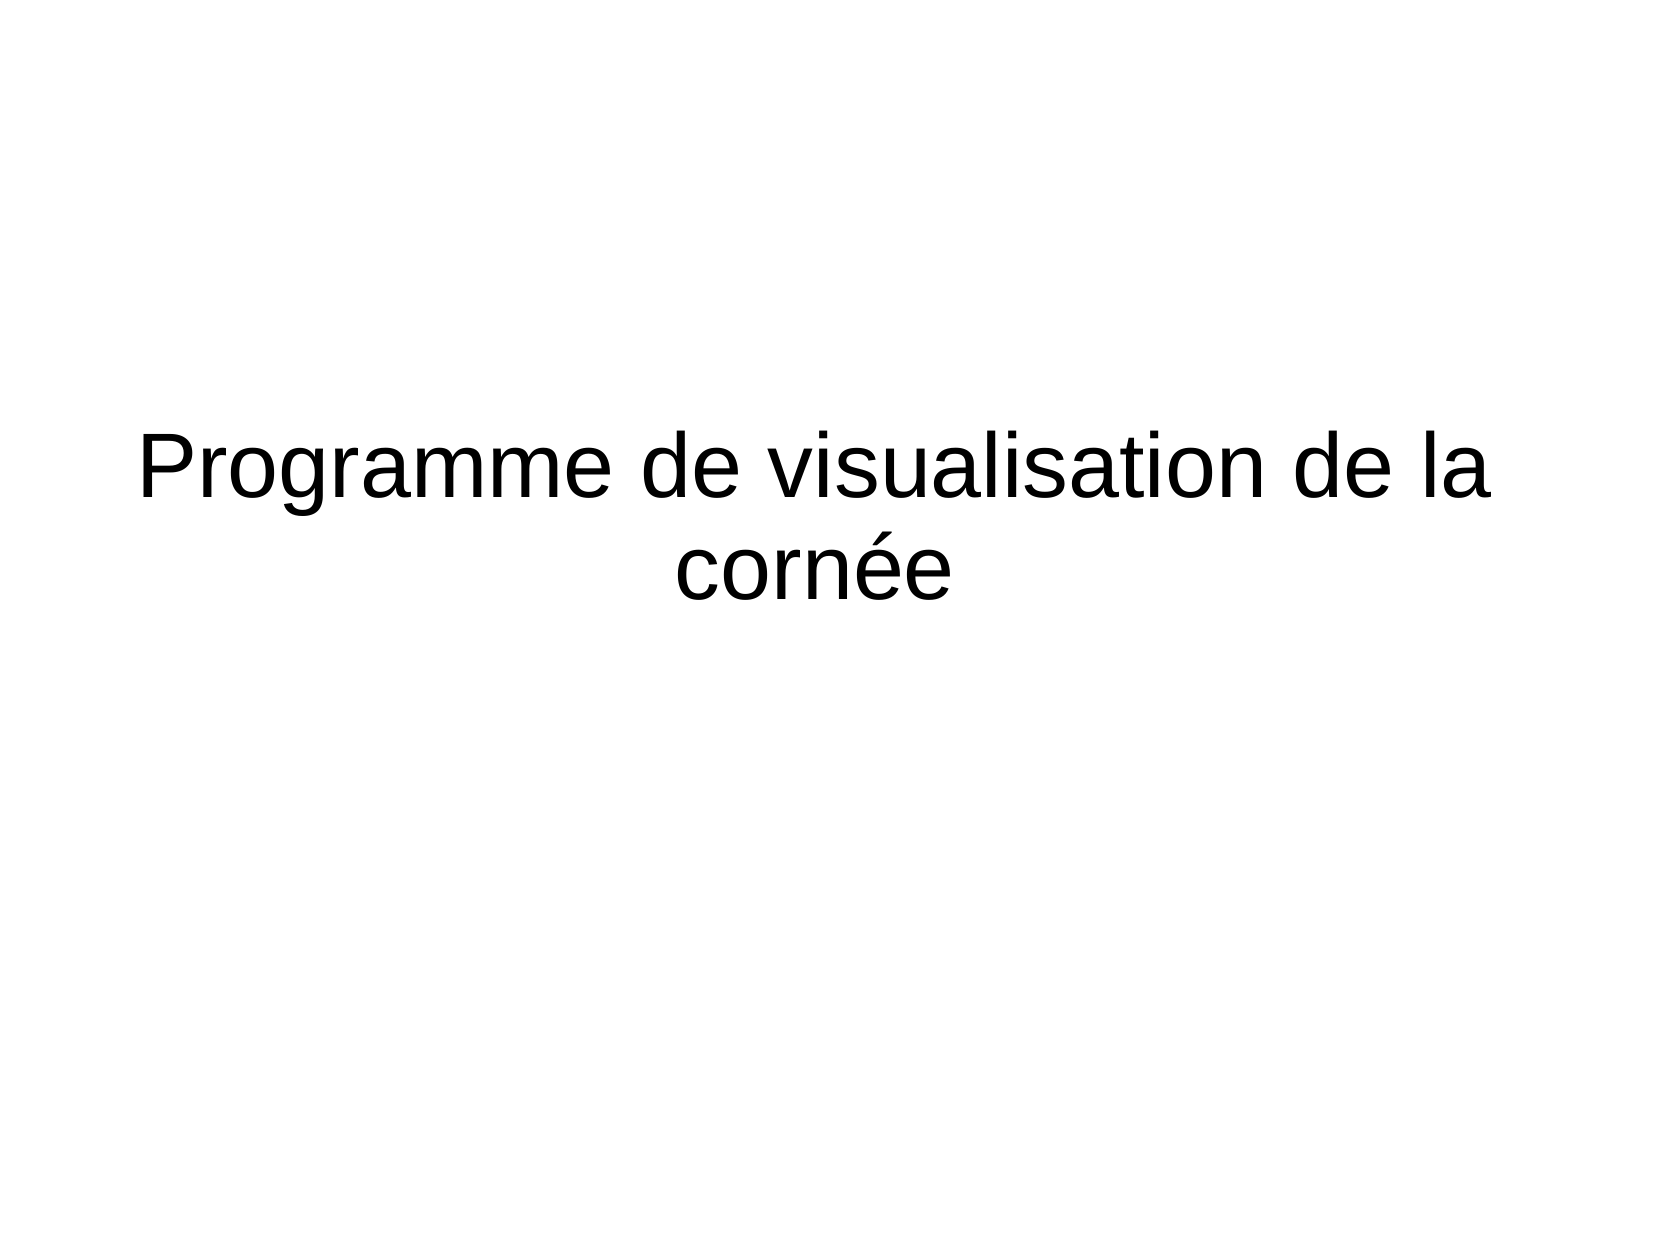

# Programme de visualisation de la cornée